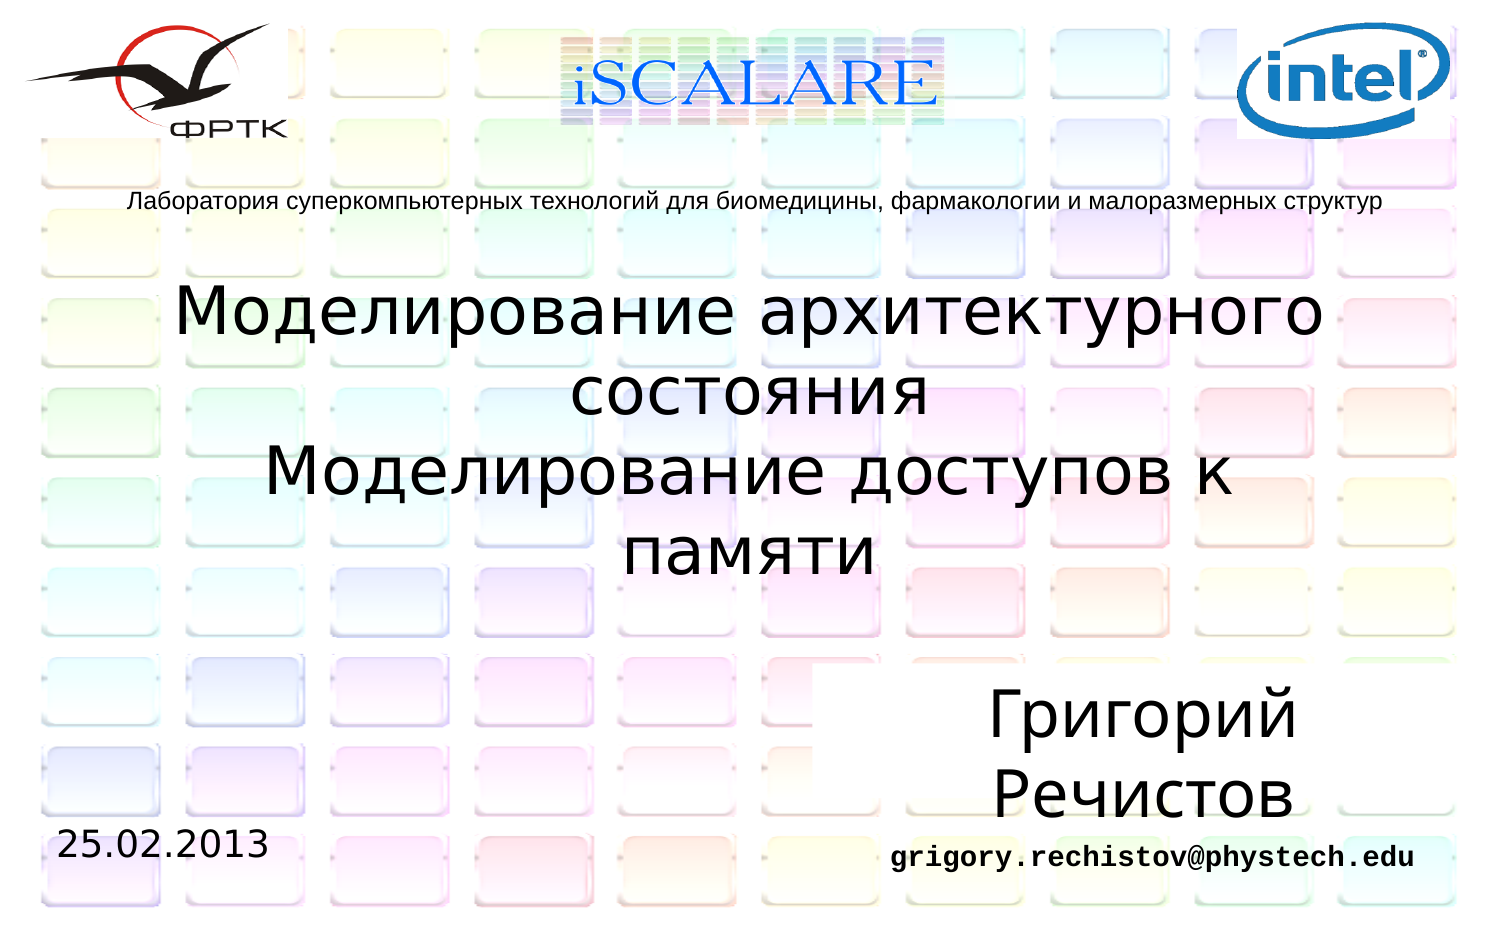

Лаборатория суперкомпьютерных технологий для биомедицины, фармакологии и малоразмерных структур
# Моделирование архитектурного состояния Моделирование доступов к памяти
Григорий Речистов
 grigory.rechistov@phystech.edu
25.02.2013